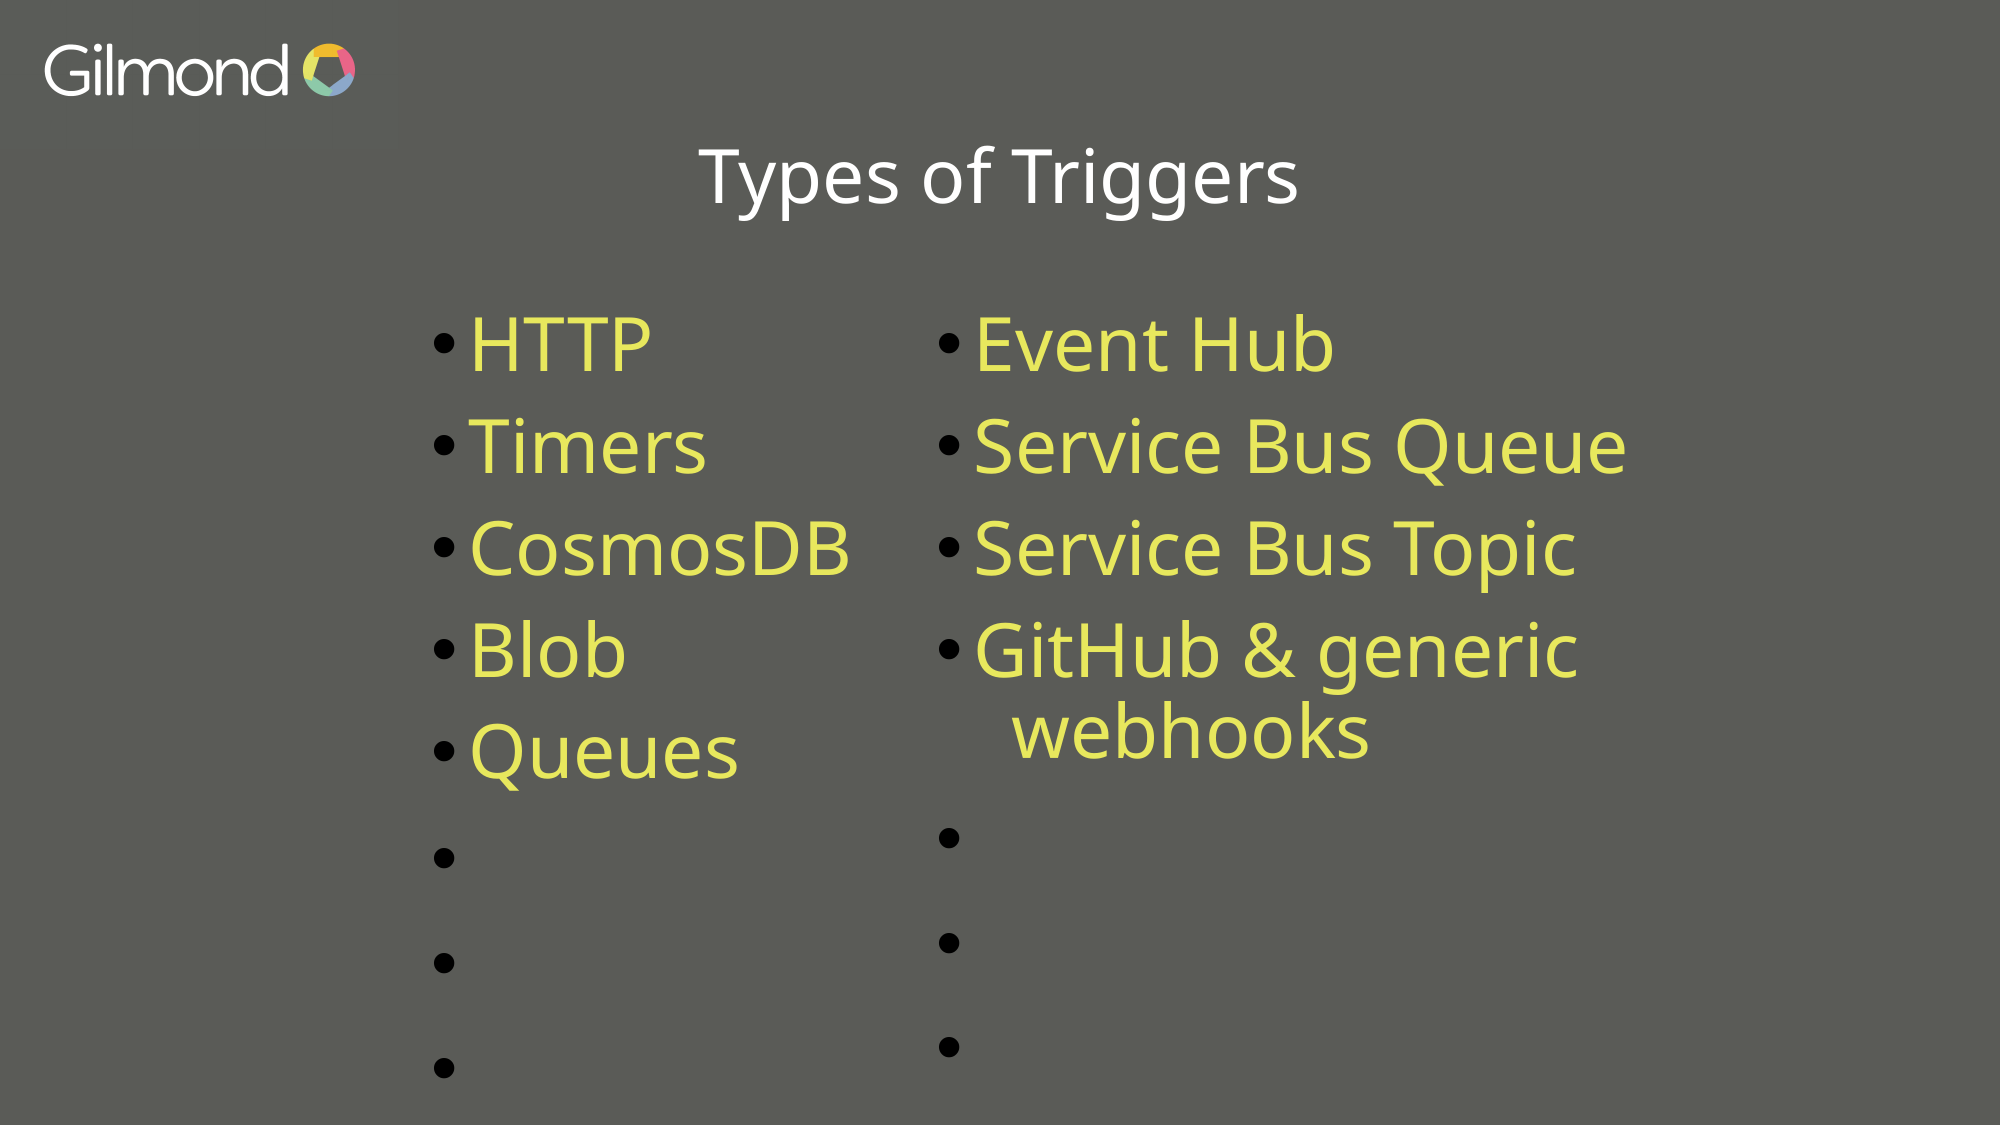

# Types of Triggers
HTTP
Timers
CosmosDB
Blob
Queues
Event Hub
Service Bus Queue
Service Bus Topic
GitHub & generic webhooks